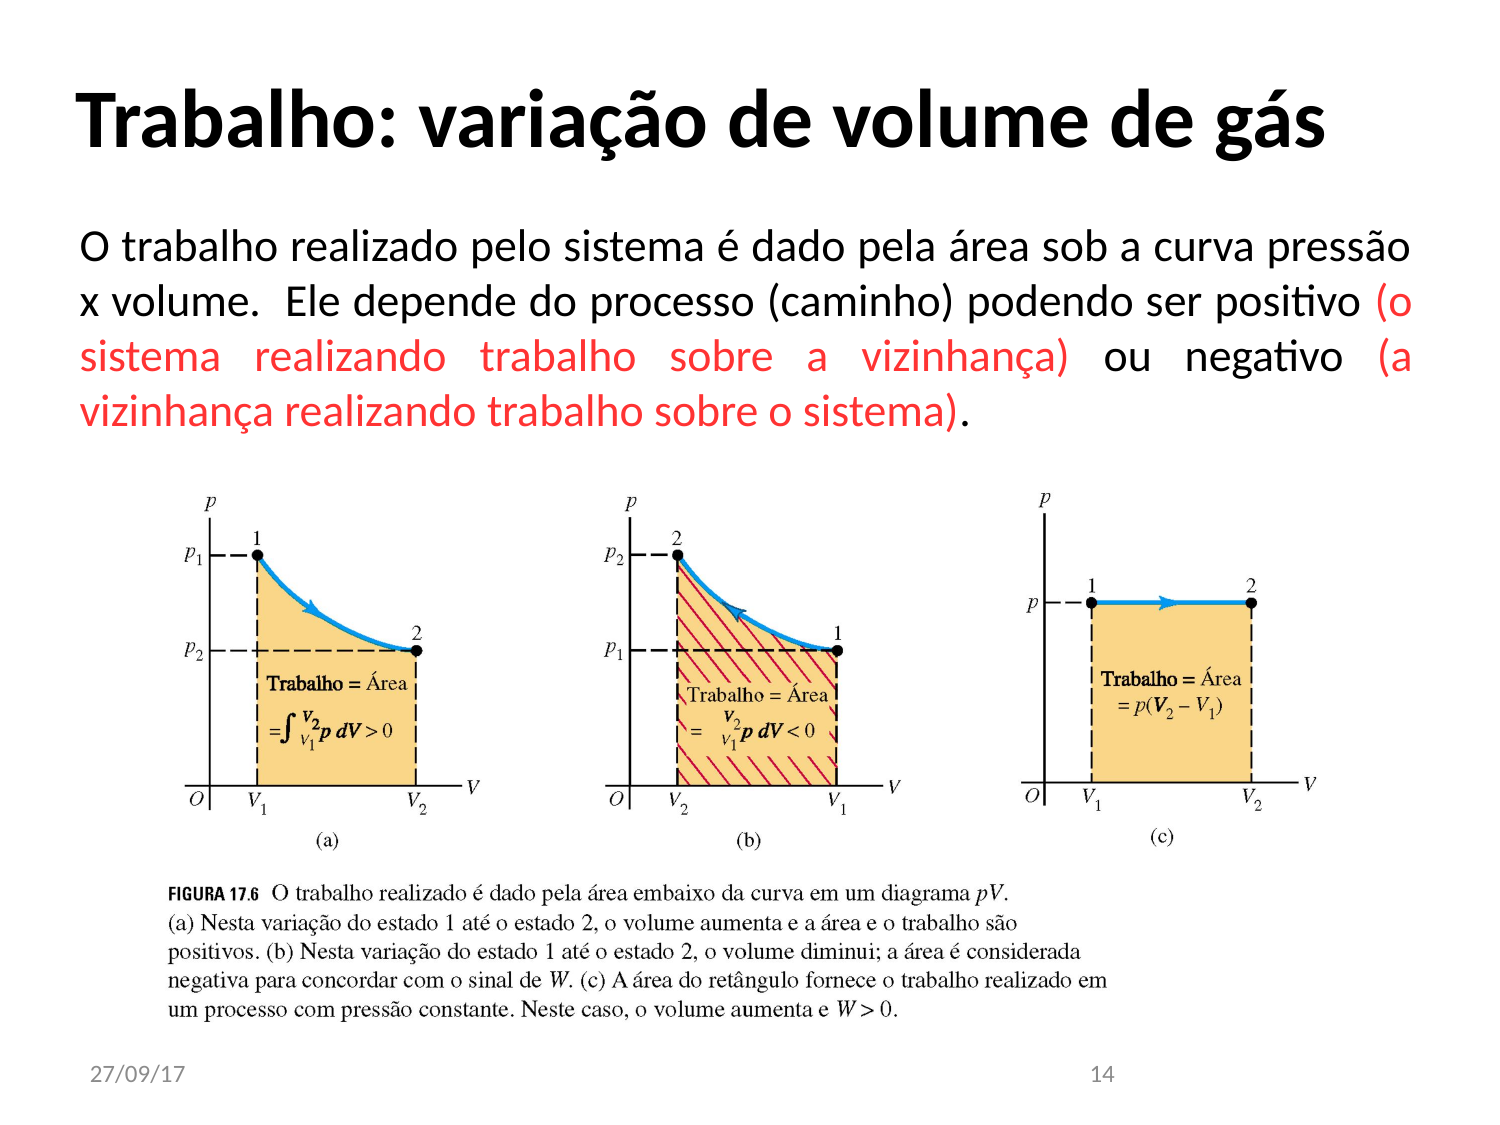

Trabalho: variação de volume de gás
O trabalho realizado pelo sistema é dado pela área sob a curva pressão x volume. Ele depende do processo (caminho) podendo ser positivo (o sistema realizando trabalho sobre a vizinhança) ou negativo (a vizinhança realizando trabalho sobre o sistema).
27/09/17